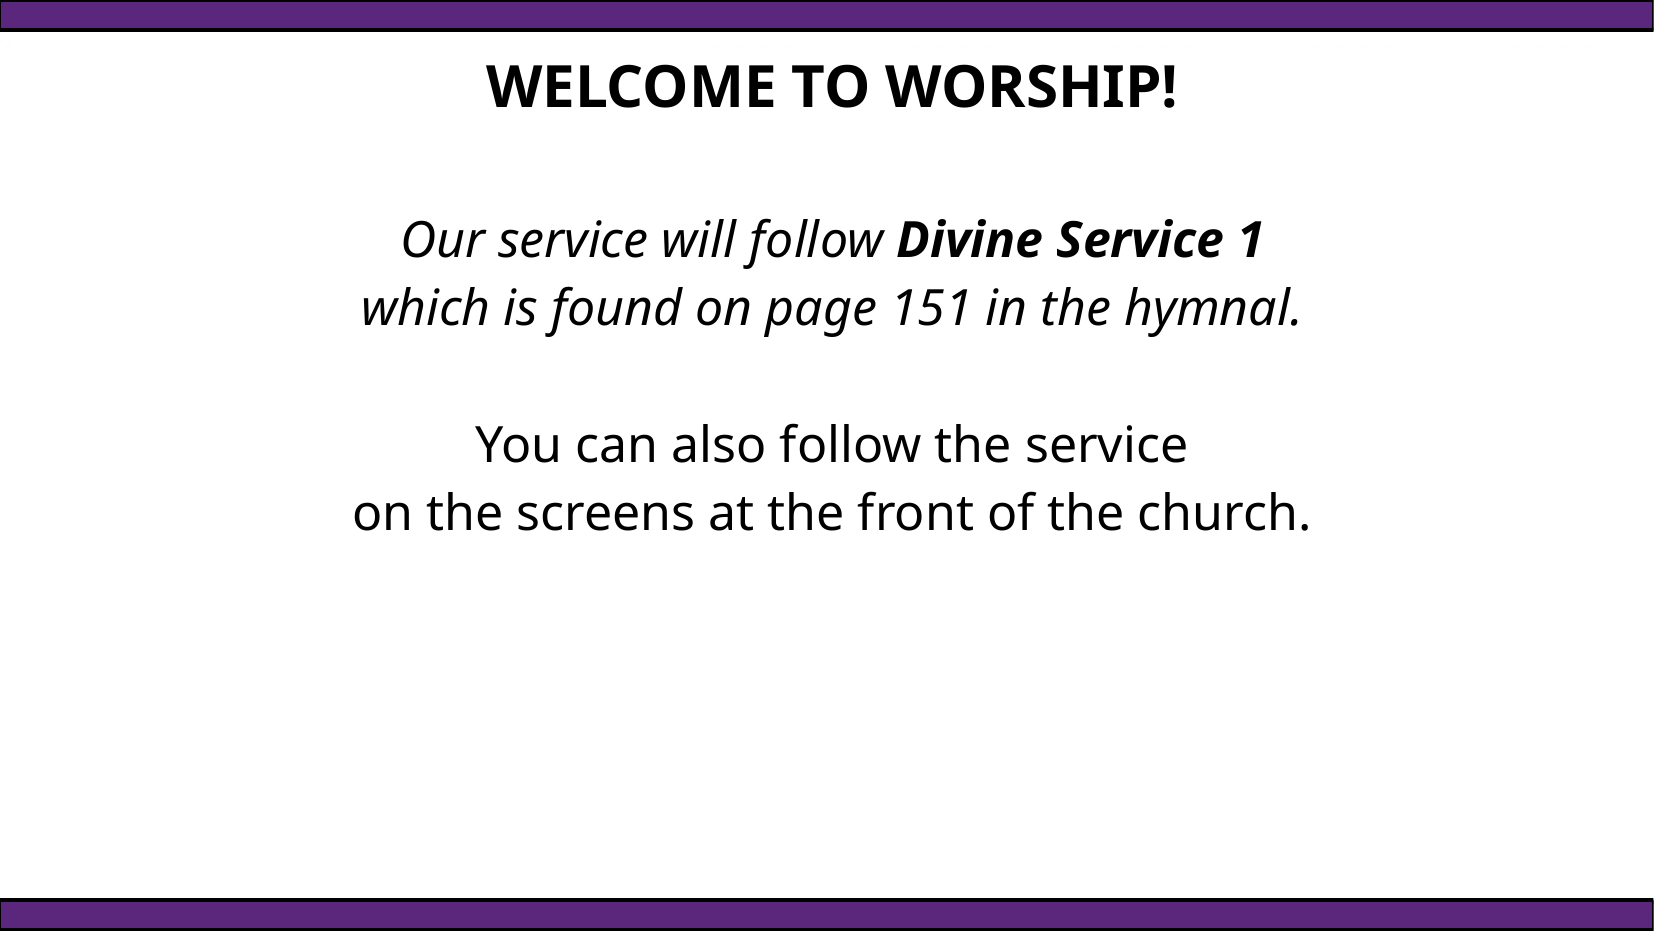

WELCOME TO WORSHIP!
Our service will follow Divine Service 1
which is found on page 151 in the hymnal.
You can also follow the service
on the screens at the front of the church.